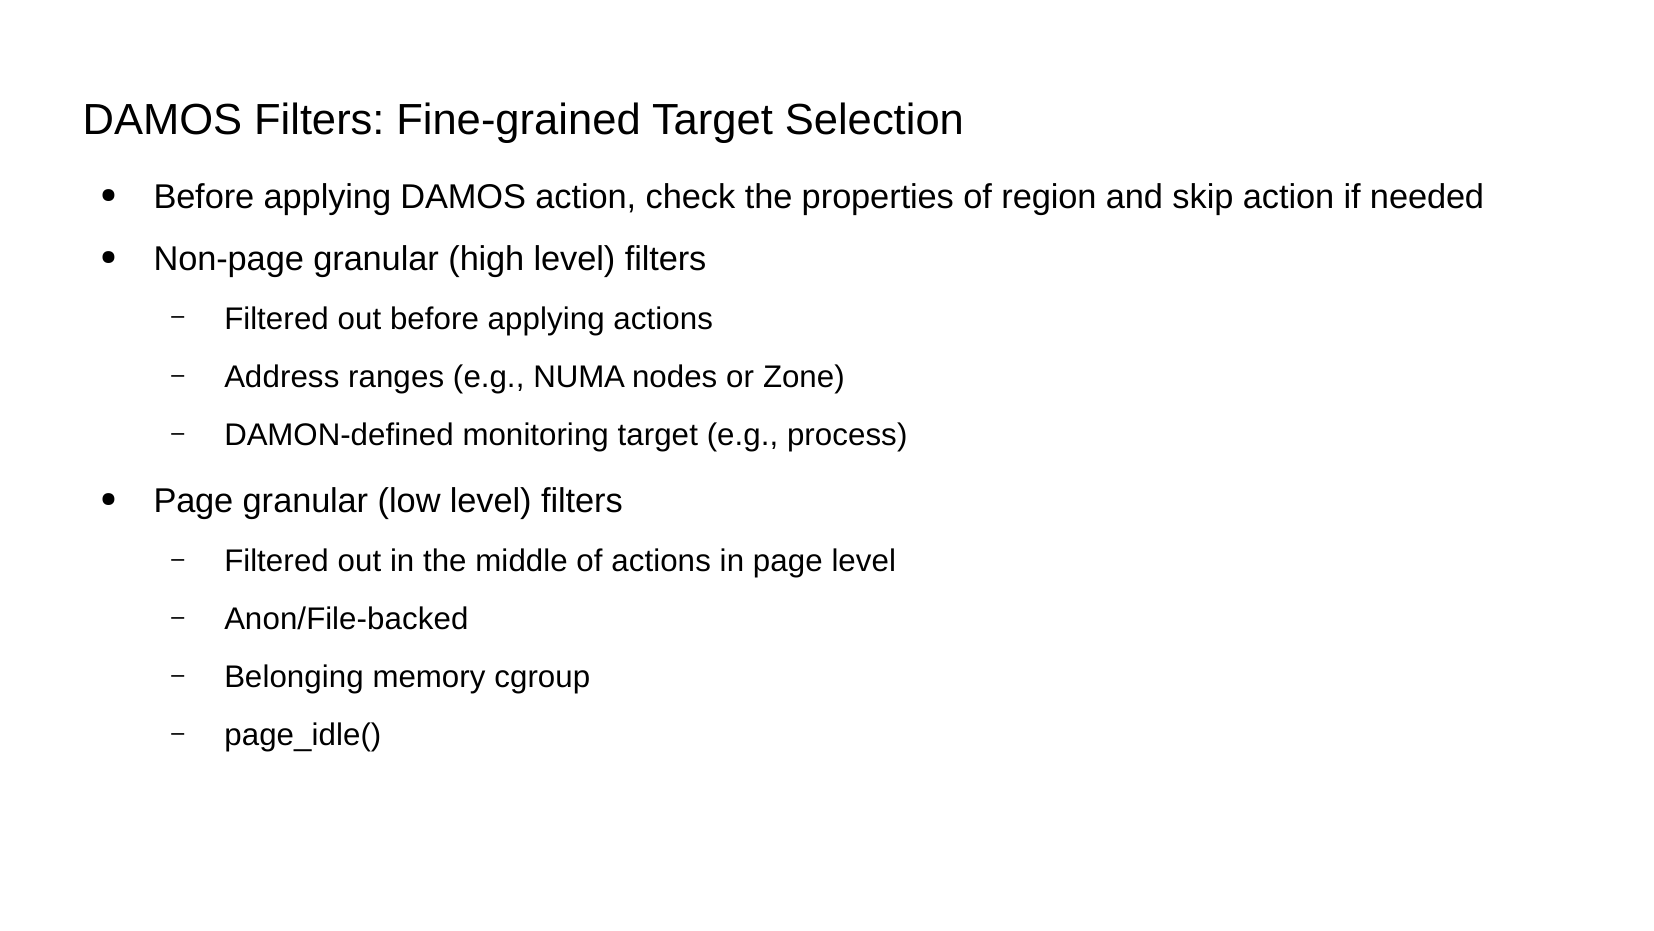

# DAMOS Filters: Fine-grained Target Selection
Before applying DAMOS action, check the properties of region and skip action if needed
Non-page granular (high level) filters
Filtered out before applying actions
Address ranges (e.g., NUMA nodes or Zone)
DAMON-defined monitoring target (e.g., process)
Page granular (low level) filters
Filtered out in the middle of actions in page level
Anon/File-backed
Belonging memory cgroup
page_idle()